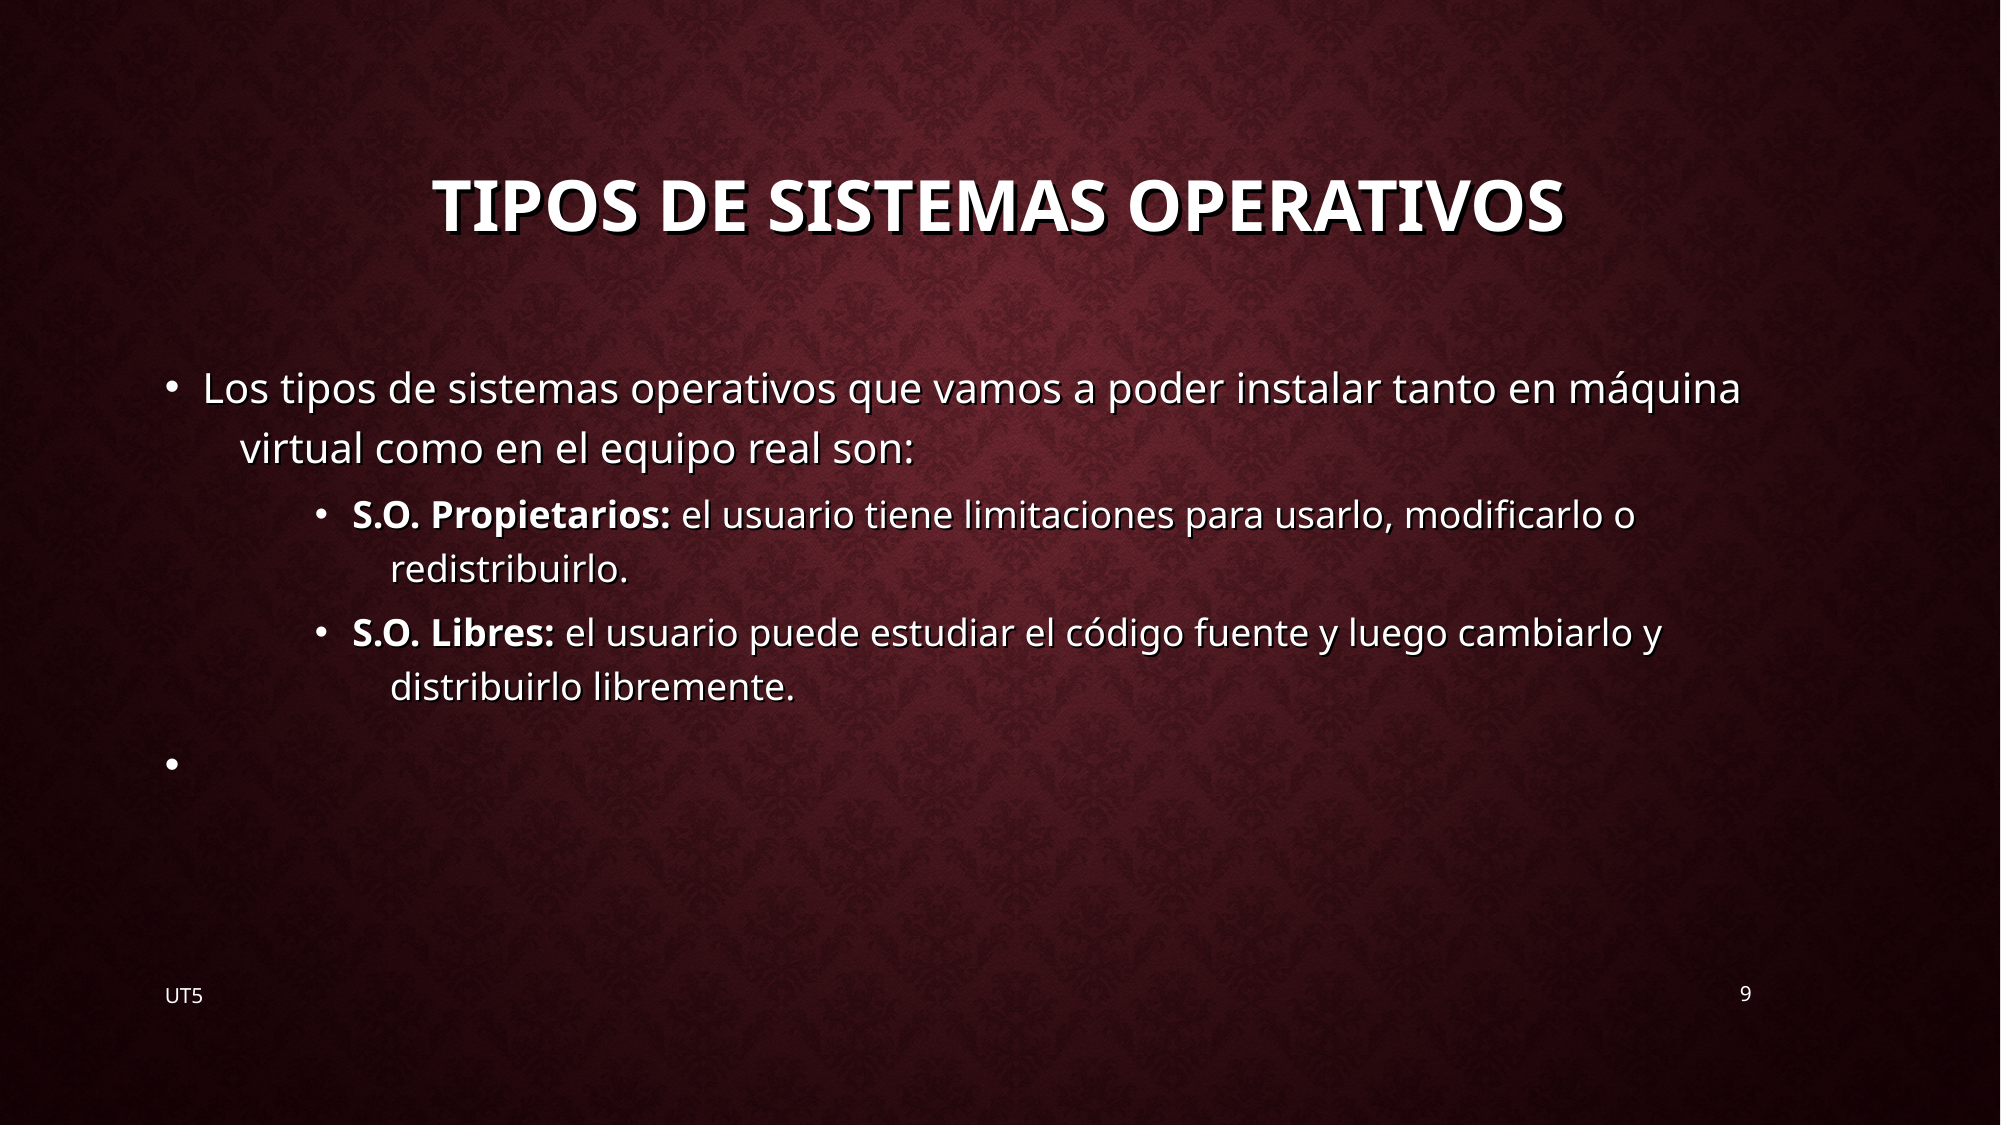

# tipos de sistemas operativos
Los tipos de sistemas operativos que vamos a poder instalar tanto en máquina virtual como en el equipo real son:
S.O. Propietarios: el usuario tiene limitaciones para usarlo, modificarlo o redistribuirlo.
S.O. Libres: el usuario puede estudiar el código fuente y luego cambiarlo y distribuirlo libremente.
UT5